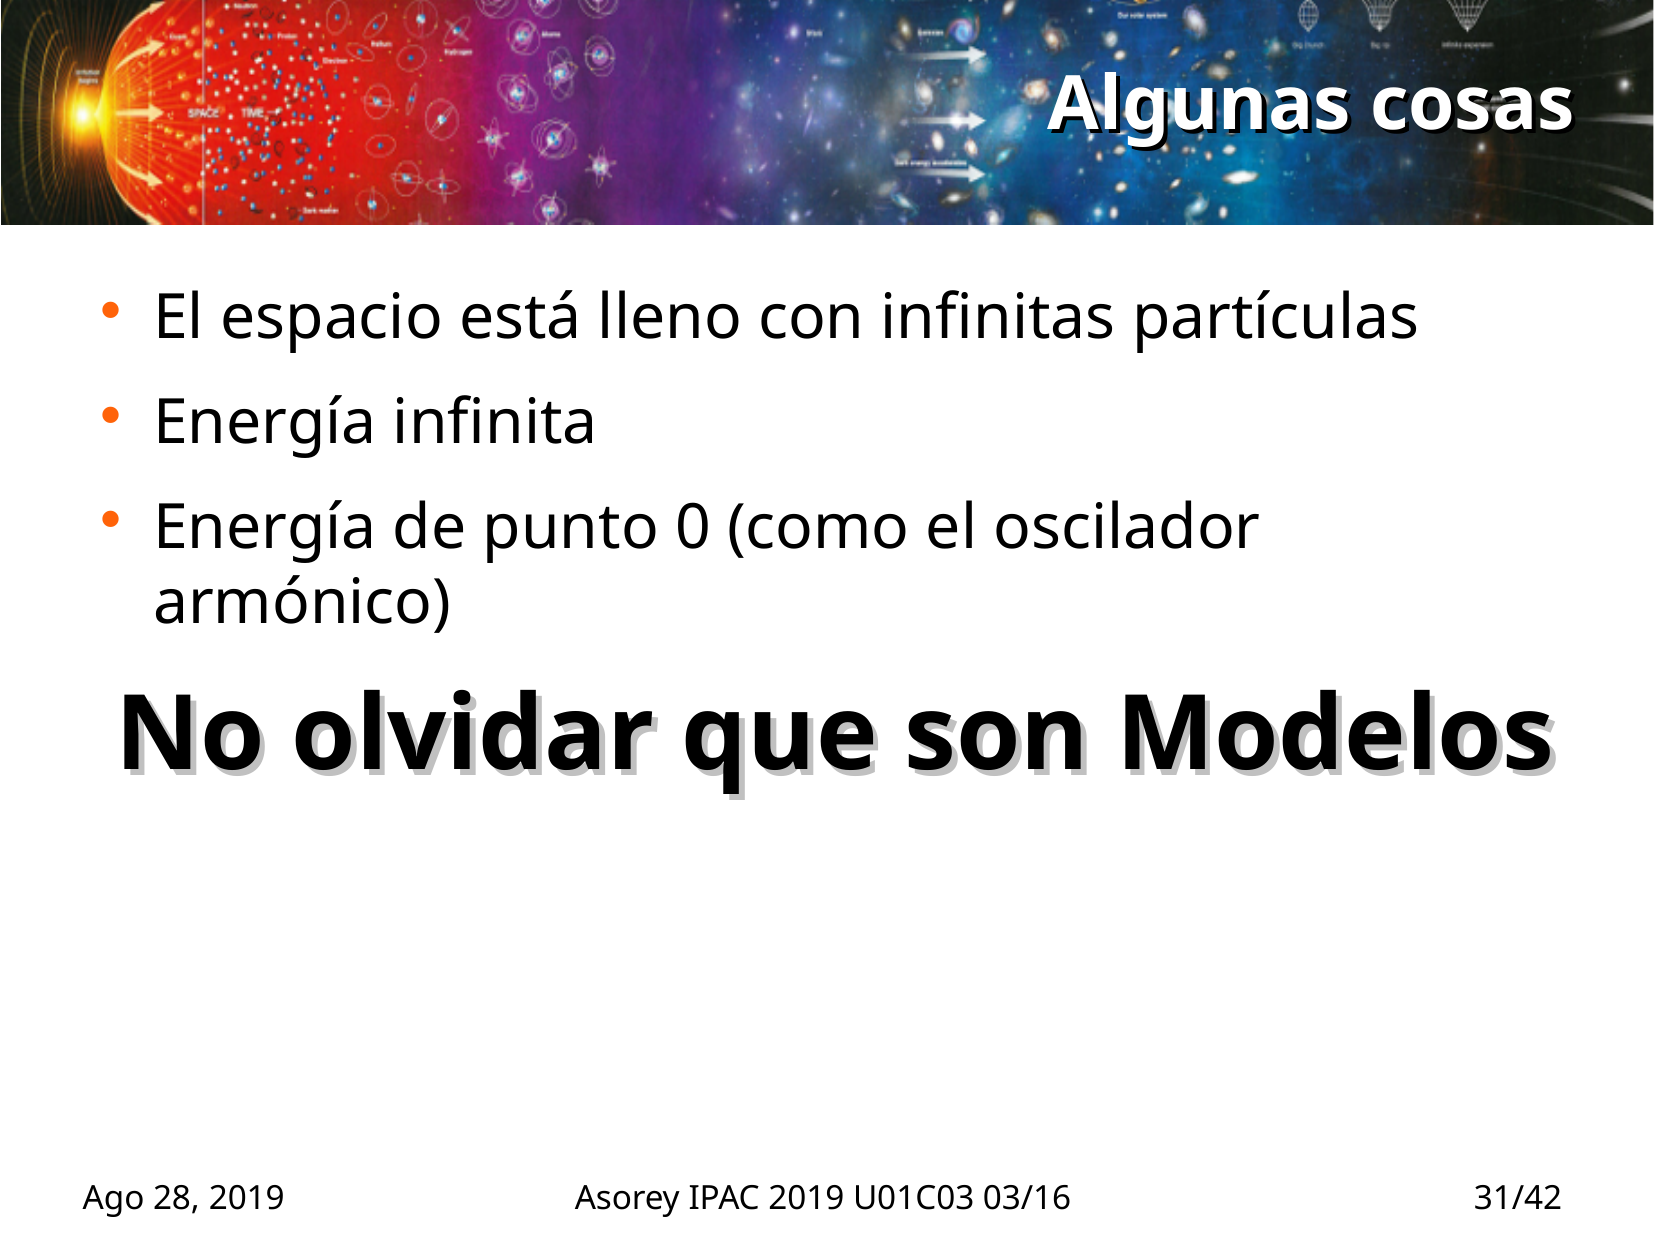

# Algunas cosas
El espacio está lleno con infinitas partículas
Energía infinita
Energía de punto 0 (como el oscilador armónico)
No olvidar que son Modelos
Ago 28, 2019
Asorey IPAC 2019 U01C03 03/16
31